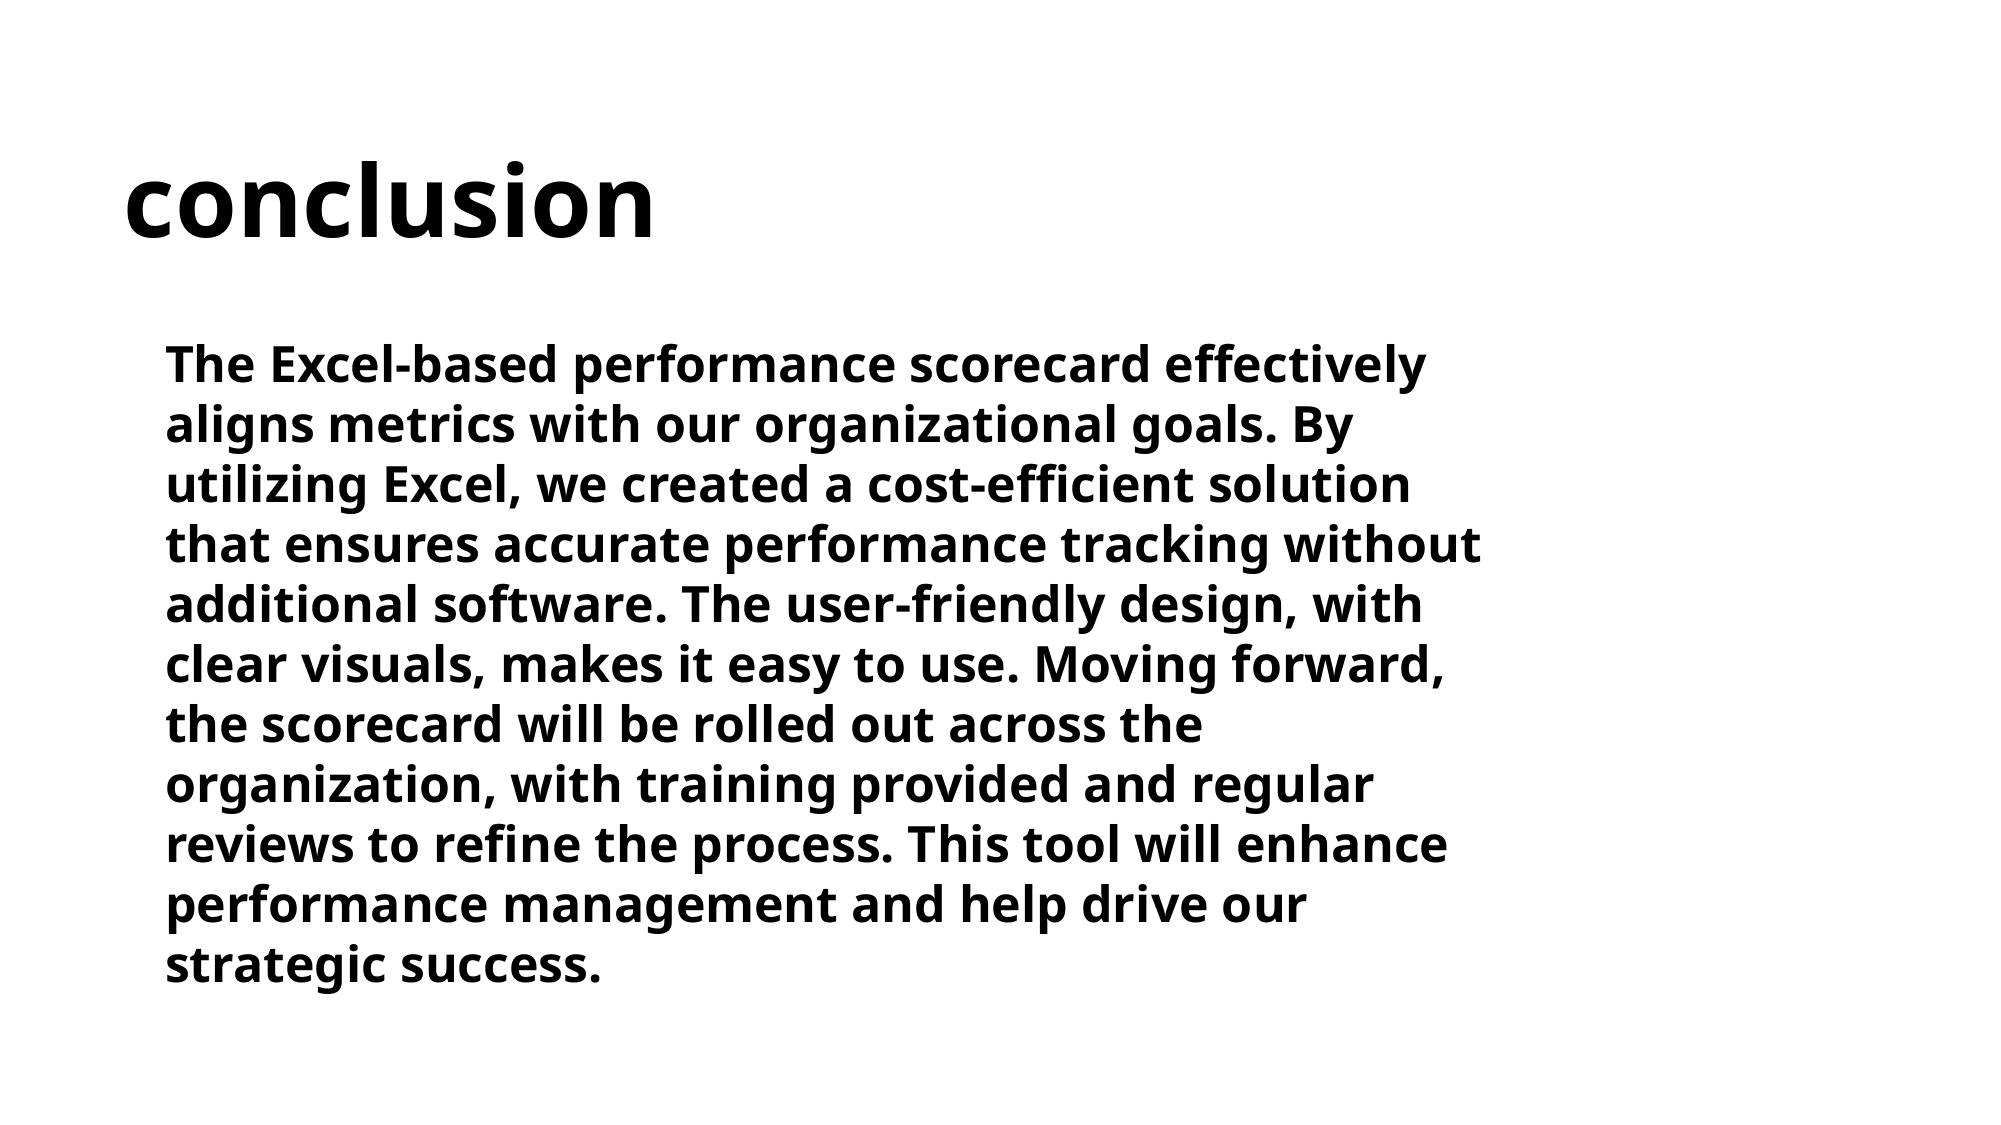

# conclusion
The Excel-based performance scorecard effectively aligns metrics with our organizational goals. By utilizing Excel, we created a cost-efficient solution that ensures accurate performance tracking without additional software. The user-friendly design, with clear visuals, makes it easy to use. Moving forward, the scorecard will be rolled out across the organization, with training provided and regular reviews to refine the process. This tool will enhance performance management and help drive our strategic success.